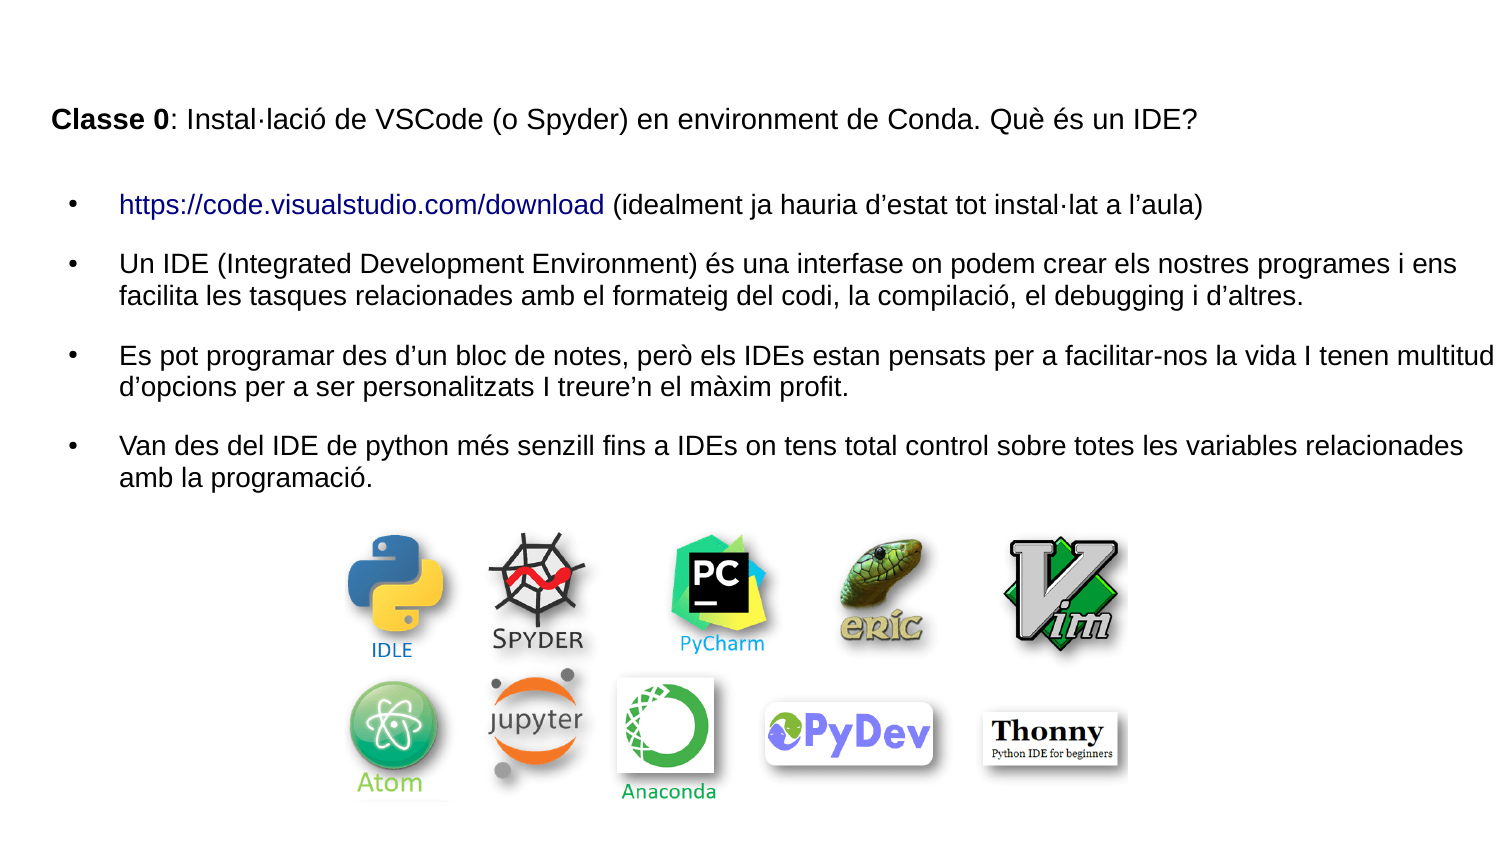

# Classe 0: Instal·lació de VSCode (o Spyder) en environment de Conda. Què és un IDE?
https://code.visualstudio.com/download (idealment ja hauria d’estat tot instal·lat a l’aula)
Un IDE (Integrated Development Environment) és una interfase on podem crear els nostres programes i ens facilita les tasques relacionades amb el formateig del codi, la compilació, el debugging i d’altres.
Es pot programar des d’un bloc de notes, però els IDEs estan pensats per a facilitar-nos la vida I tenen multitud d’opcions per a ser personalitzats I treure’n el màxim profit.
Van des del IDE de python més senzill fins a IDEs on tens total control sobre totes les variables relacionades amb la programació.